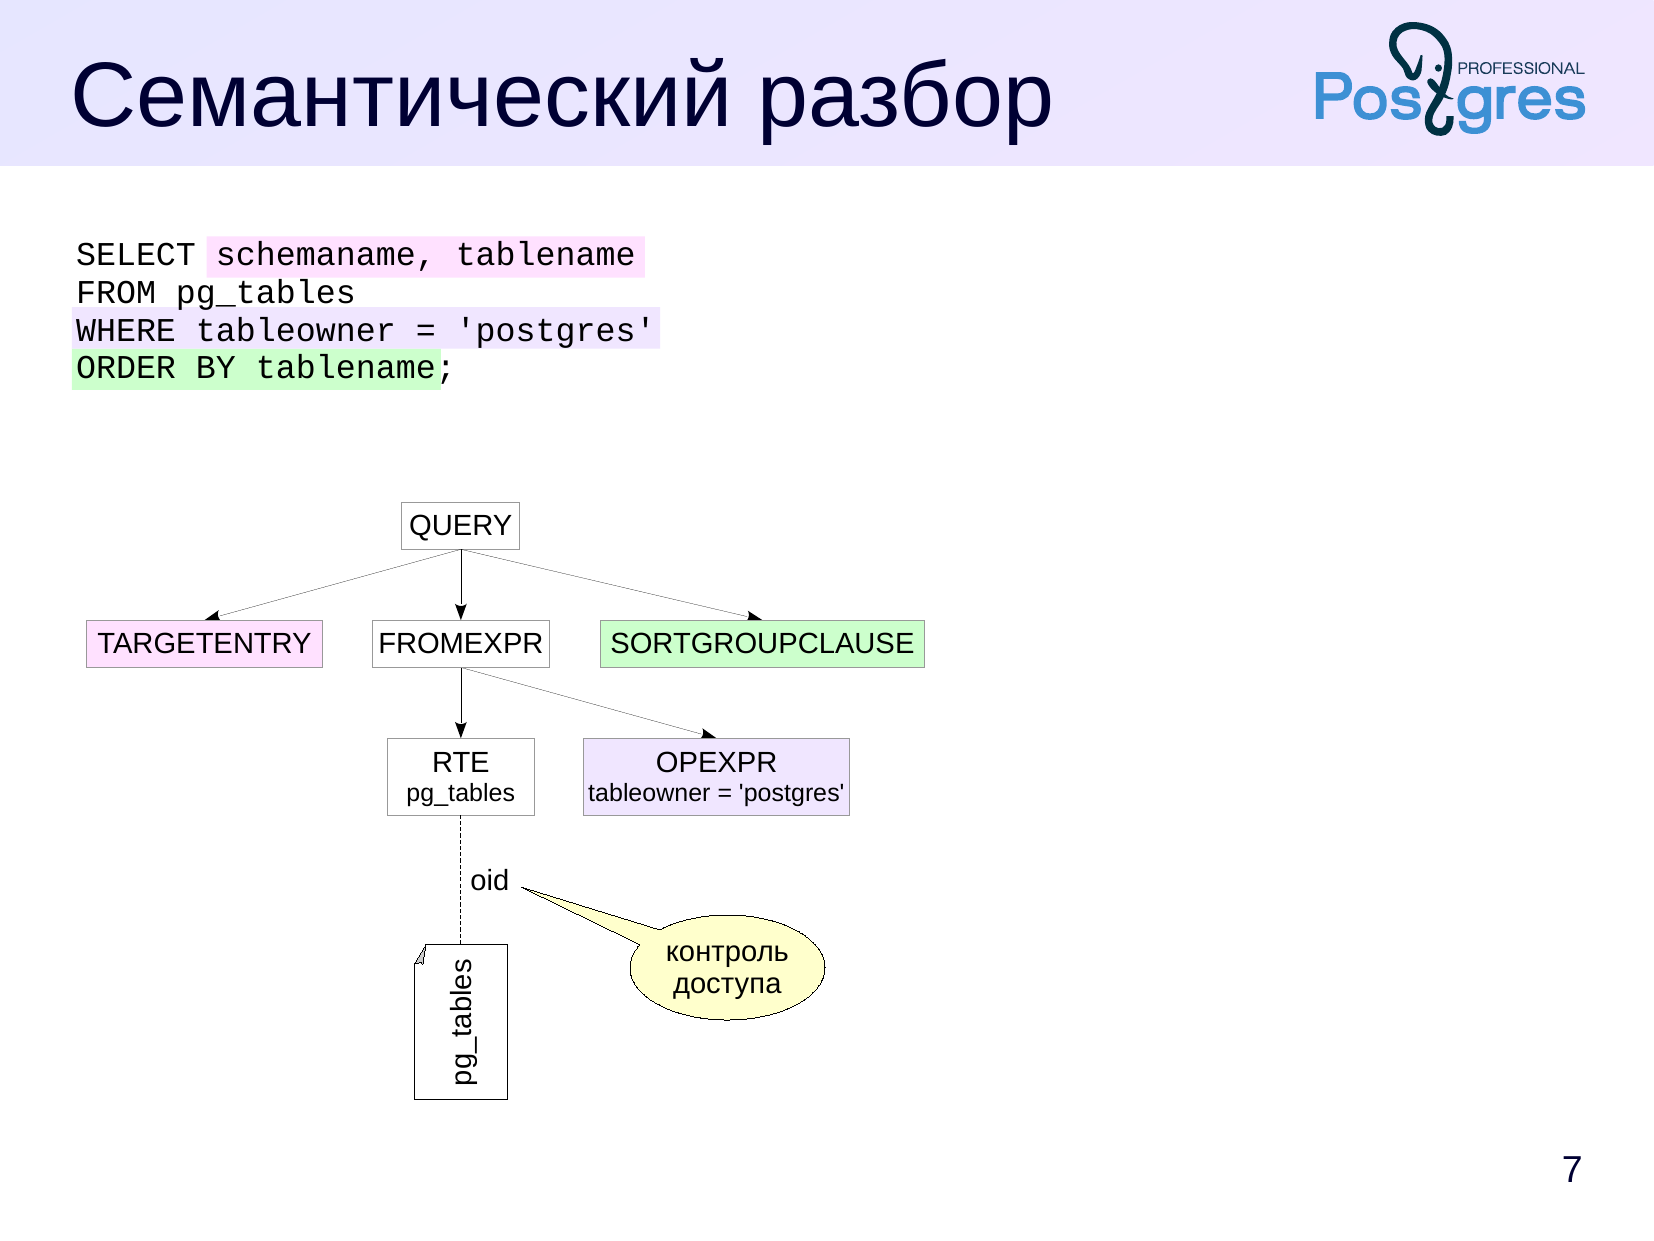

# Семантический разбор
SELECT schemaname, tablename
FROM pg_tables
WHERE tableowner = 'postgres'
ORDER BY tablename;
QUERY
TARGETENTRY
FROMEXPR
SORTGROUPCLAUSE
RTE
pg_tables
OPEXPR
tableowner = 'postgres'
контроль
доступа
pg_tables